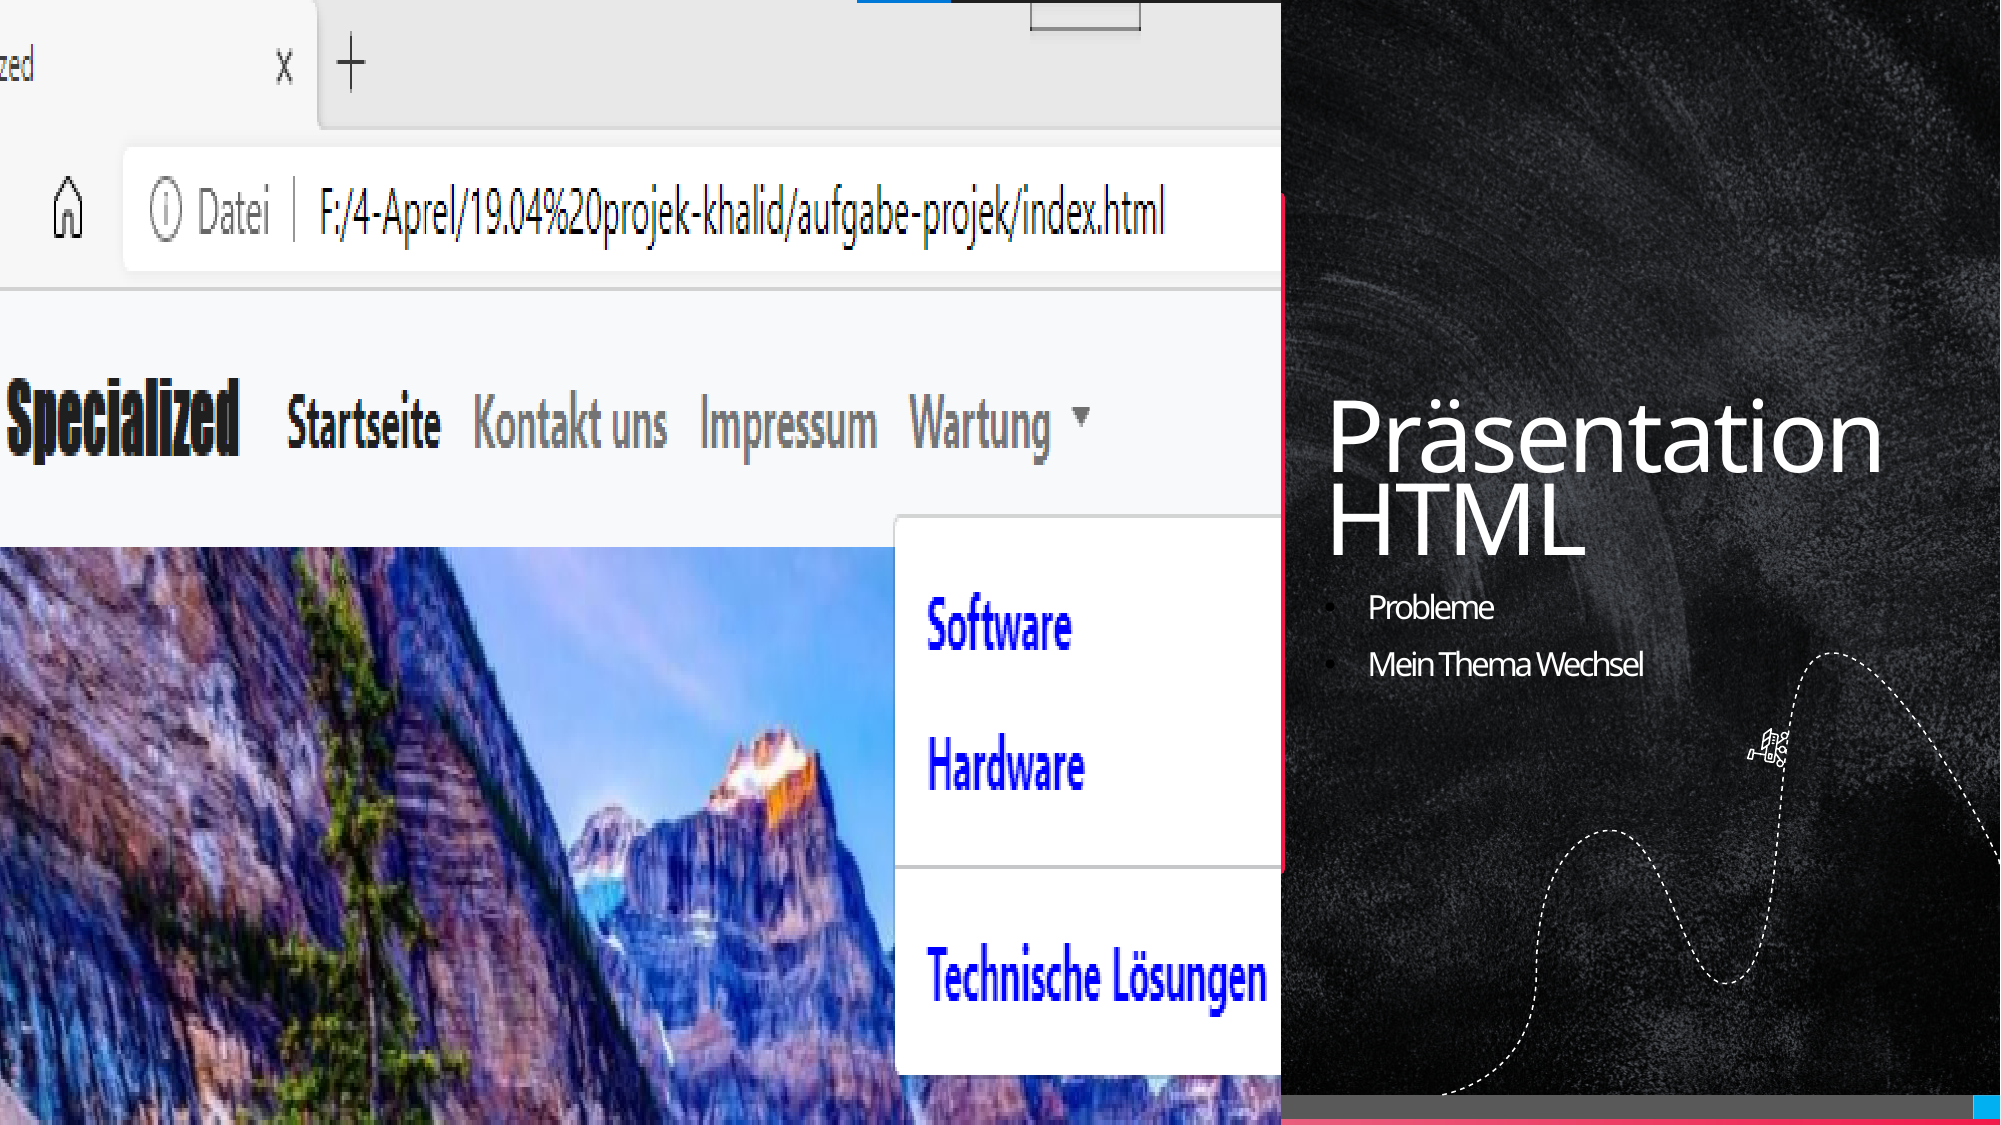

# Präsentation HTML
Probleme
Mein Thema Wechsel